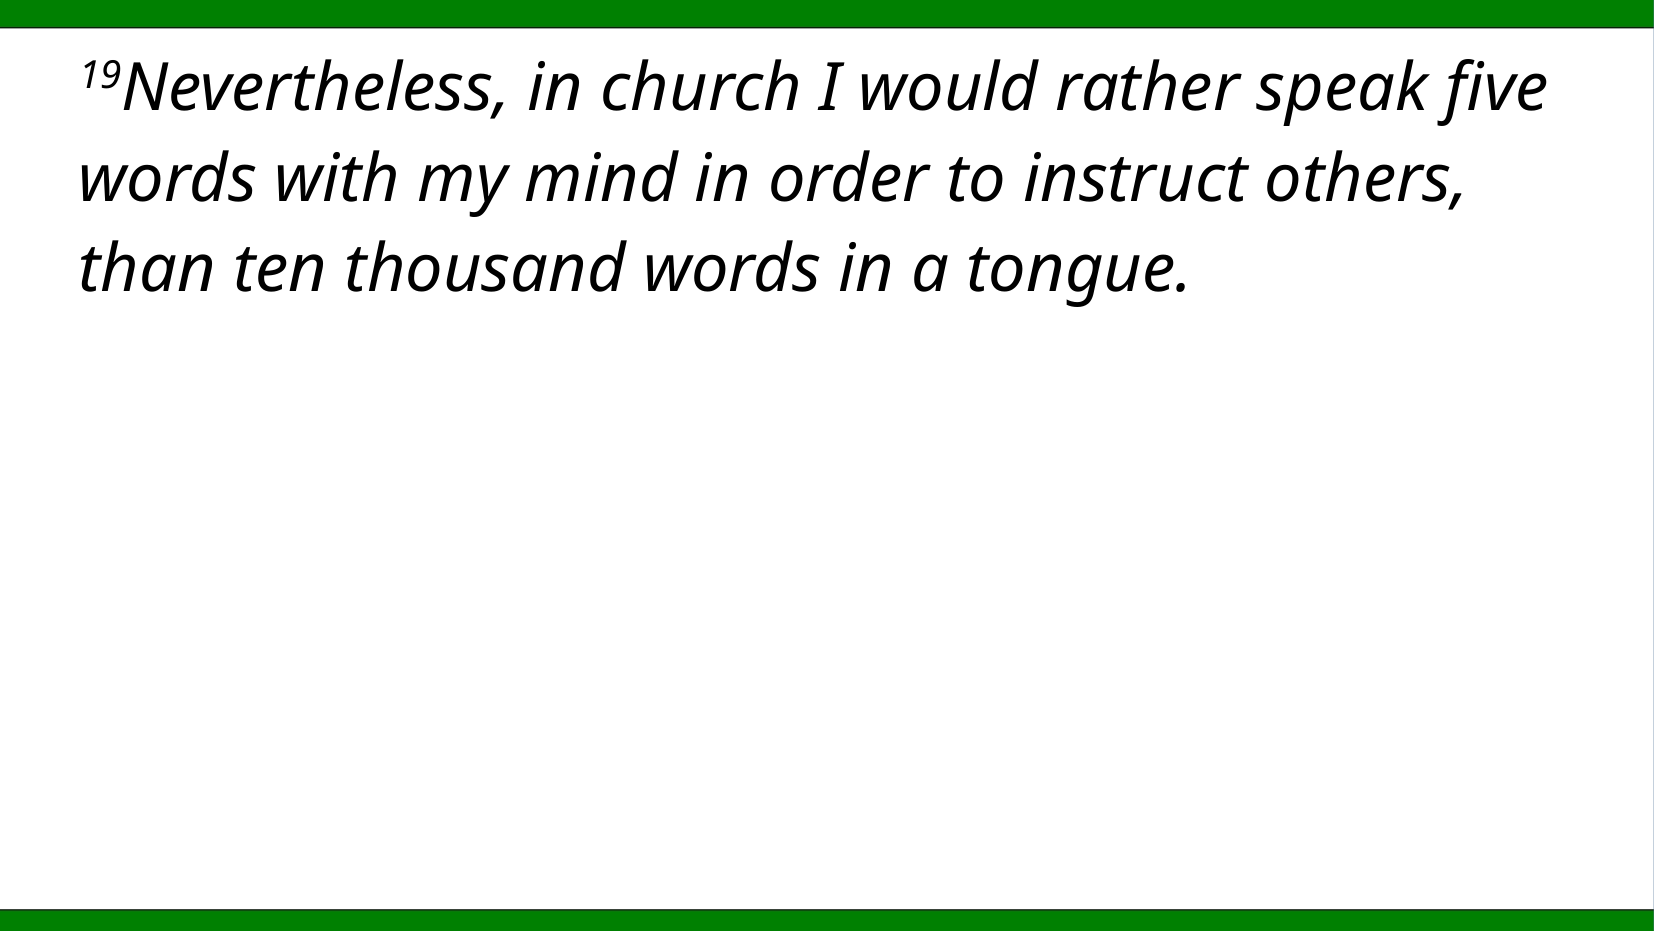

19Nevertheless, in church I would rather speak five words with my mind in order to instruct others, than ten thousand words in a tongue.